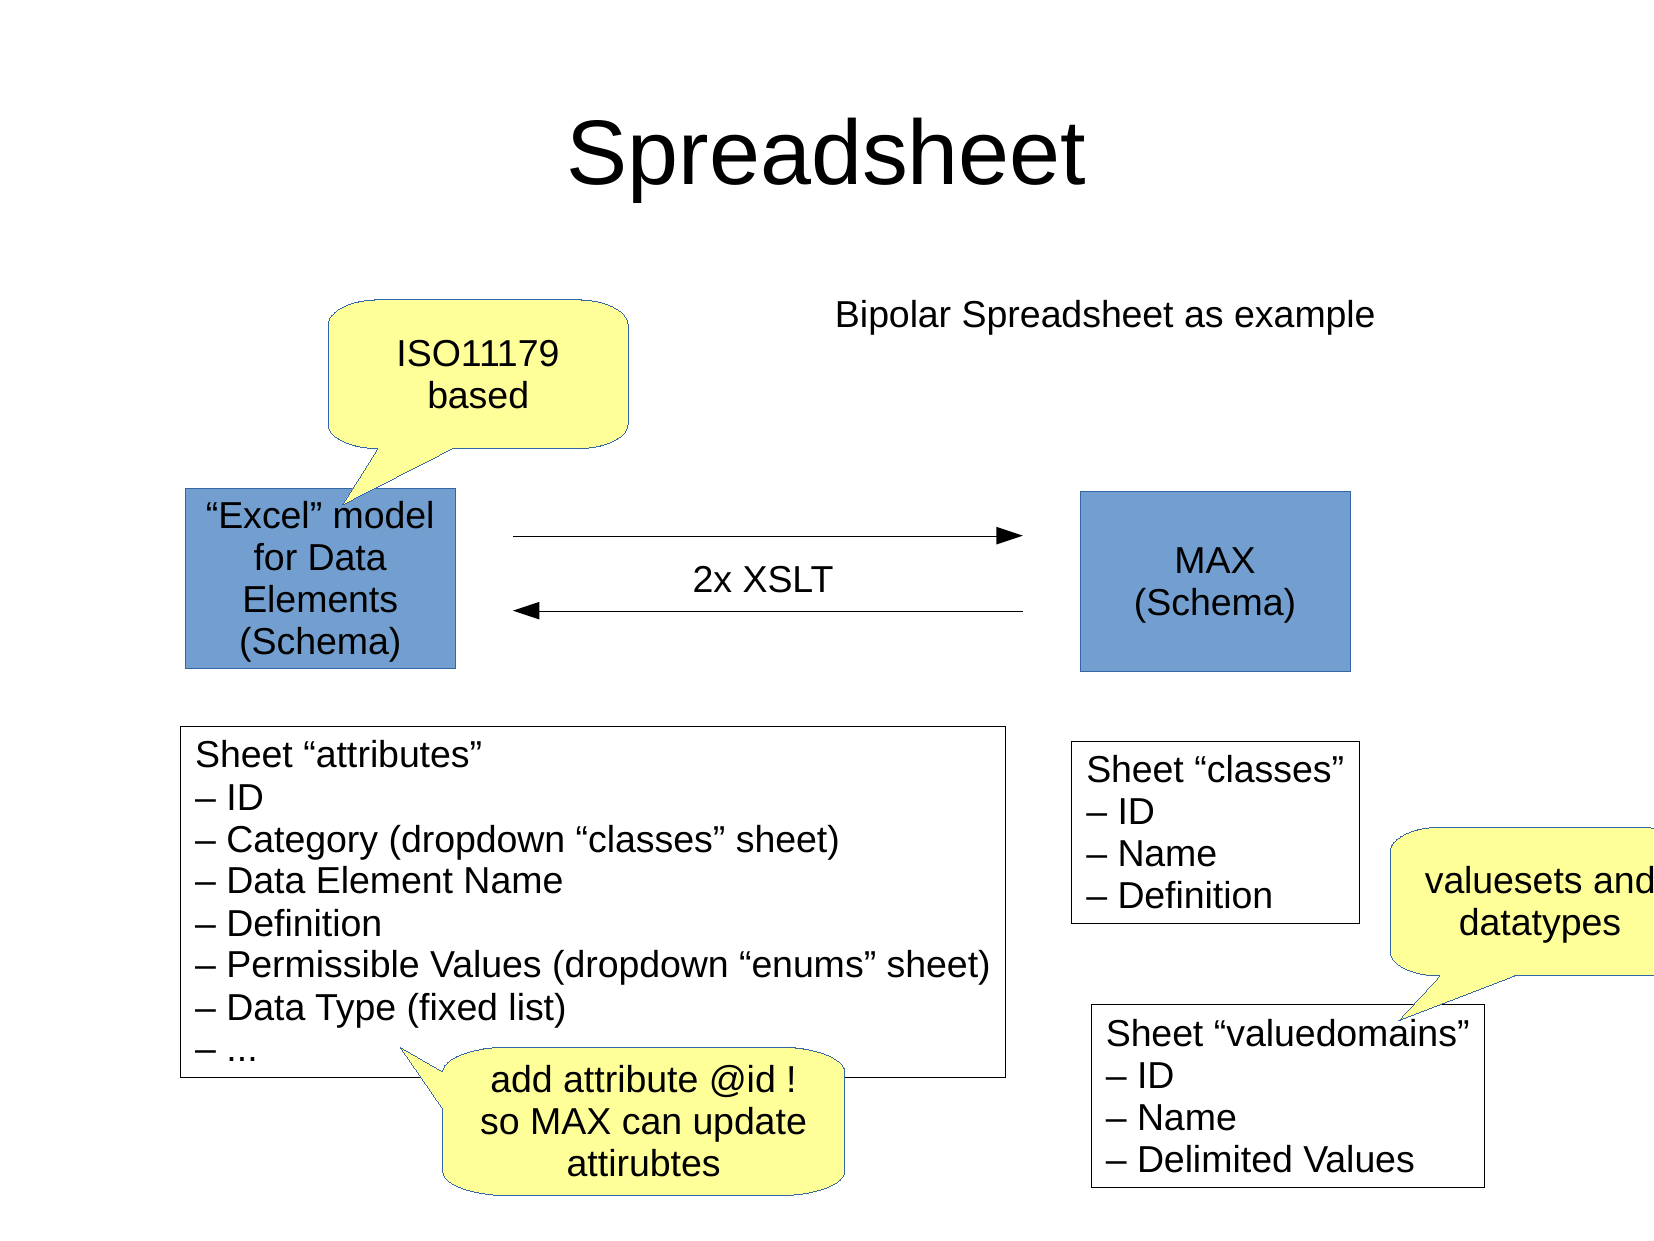

# Spreadsheet
Bipolar Spreadsheet as example
ISO11179 based
ISO11179 based
“Excel” model for Data Elements
(Schema)
MAX
(Schema)
2x XSLT
Sheet “attributes”
– ID
– Category (dropdown “classes” sheet)
– Data Element Name
– Definition
– Permissible Values (dropdown “enums” sheet)
– Data Type (fixed list)
– ...
Sheet “classes”
– ID
– Name
– Definition
valuesets and datatypes
Sheet “valuedomains”
– ID
– Name
– Delimited Values
add attribute @id !
so MAX can update attirubtes